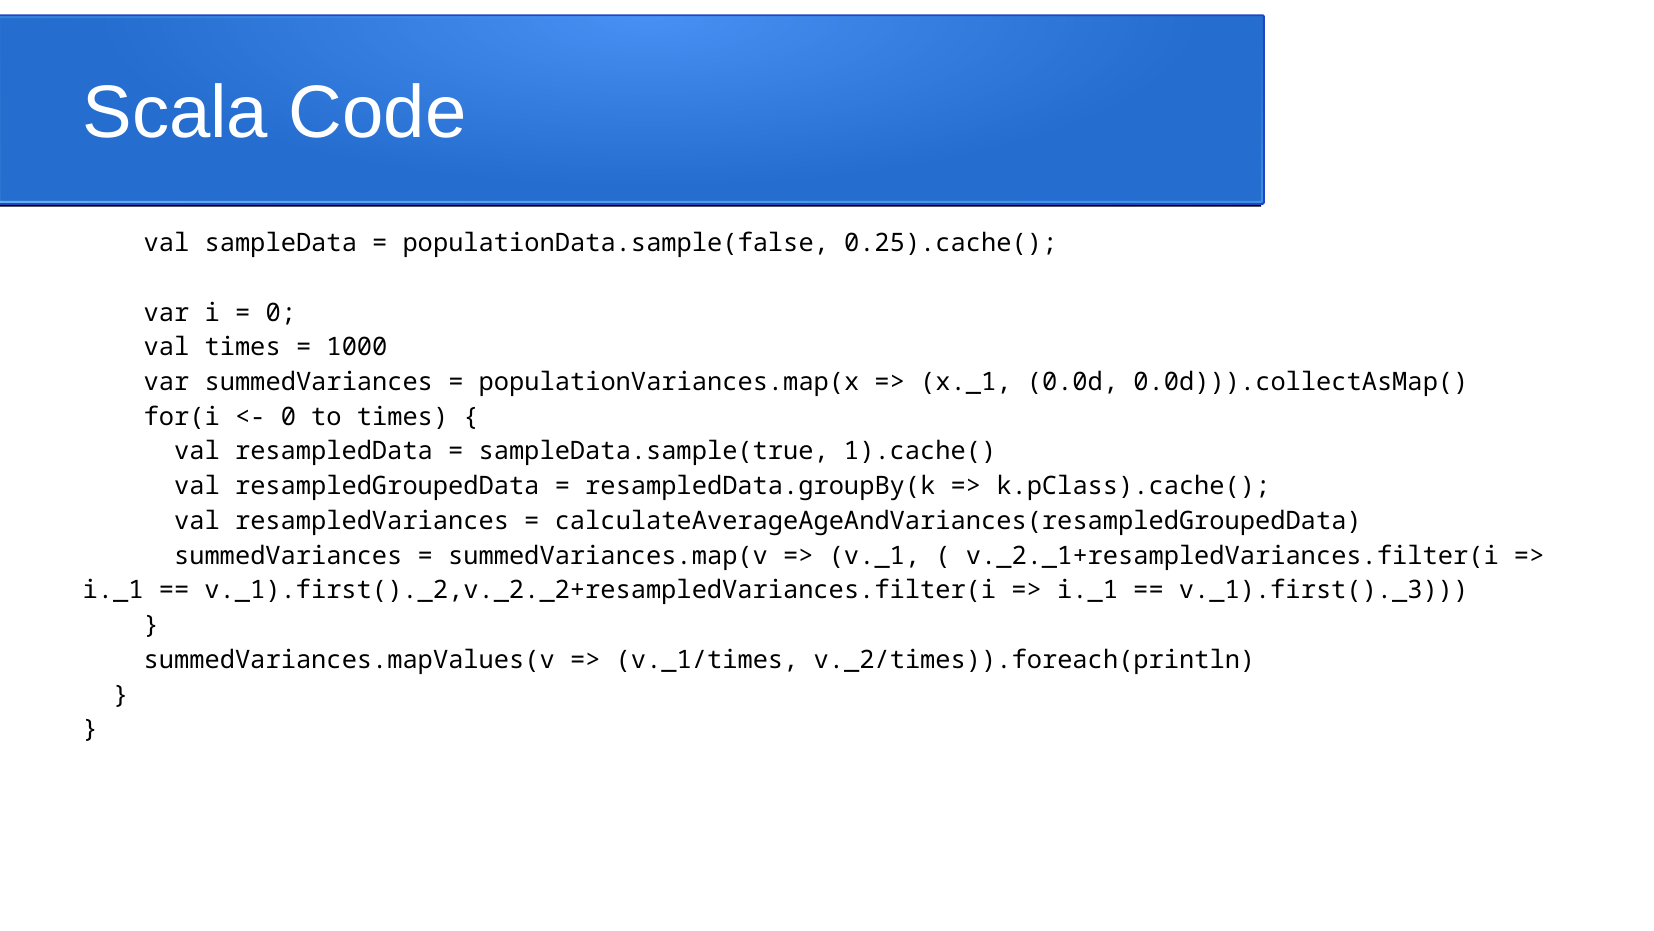

# Scala Code
 val sampleData = populationData.sample(false, 0.25).cache();
 var i = 0;
 val times = 1000
 var summedVariances = populationVariances.map(x => (x._1, (0.0d, 0.0d))).collectAsMap()
 for(i <- 0 to times) {
 val resampledData = sampleData.sample(true, 1).cache()
 val resampledGroupedData = resampledData.groupBy(k => k.pClass).cache();
 val resampledVariances = calculateAverageAgeAndVariances(resampledGroupedData)
 summedVariances = summedVariances.map(v => (v._1, ( v._2._1+resampledVariances.filter(i => i._1 == v._1).first()._2,v._2._2+resampledVariances.filter(i => i._1 == v._1).first()._3)))
 }
 summedVariances.mapValues(v => (v._1/times, v._2/times)).foreach(println)
 }
}